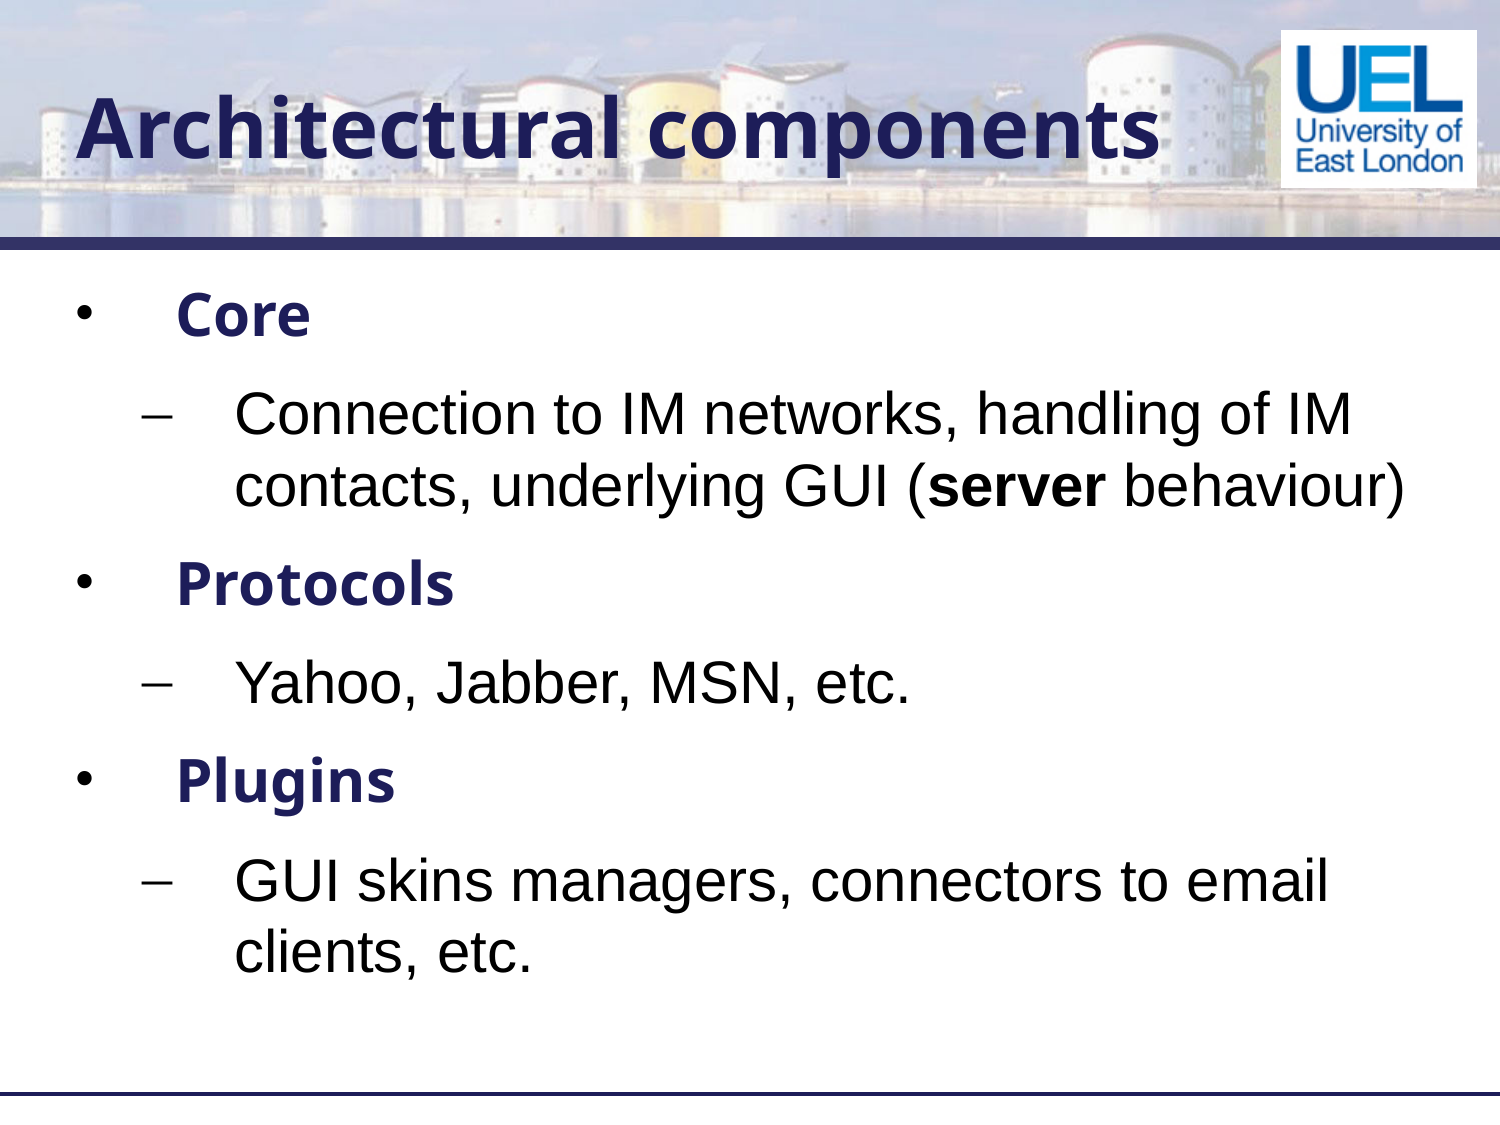

# Architectural components
Core
Connection to IM networks, handling of IM contacts, underlying GUI (server behaviour)
Protocols
Yahoo, Jabber, MSN, etc.
Plugins
GUI skins managers, connectors to email clients, etc.